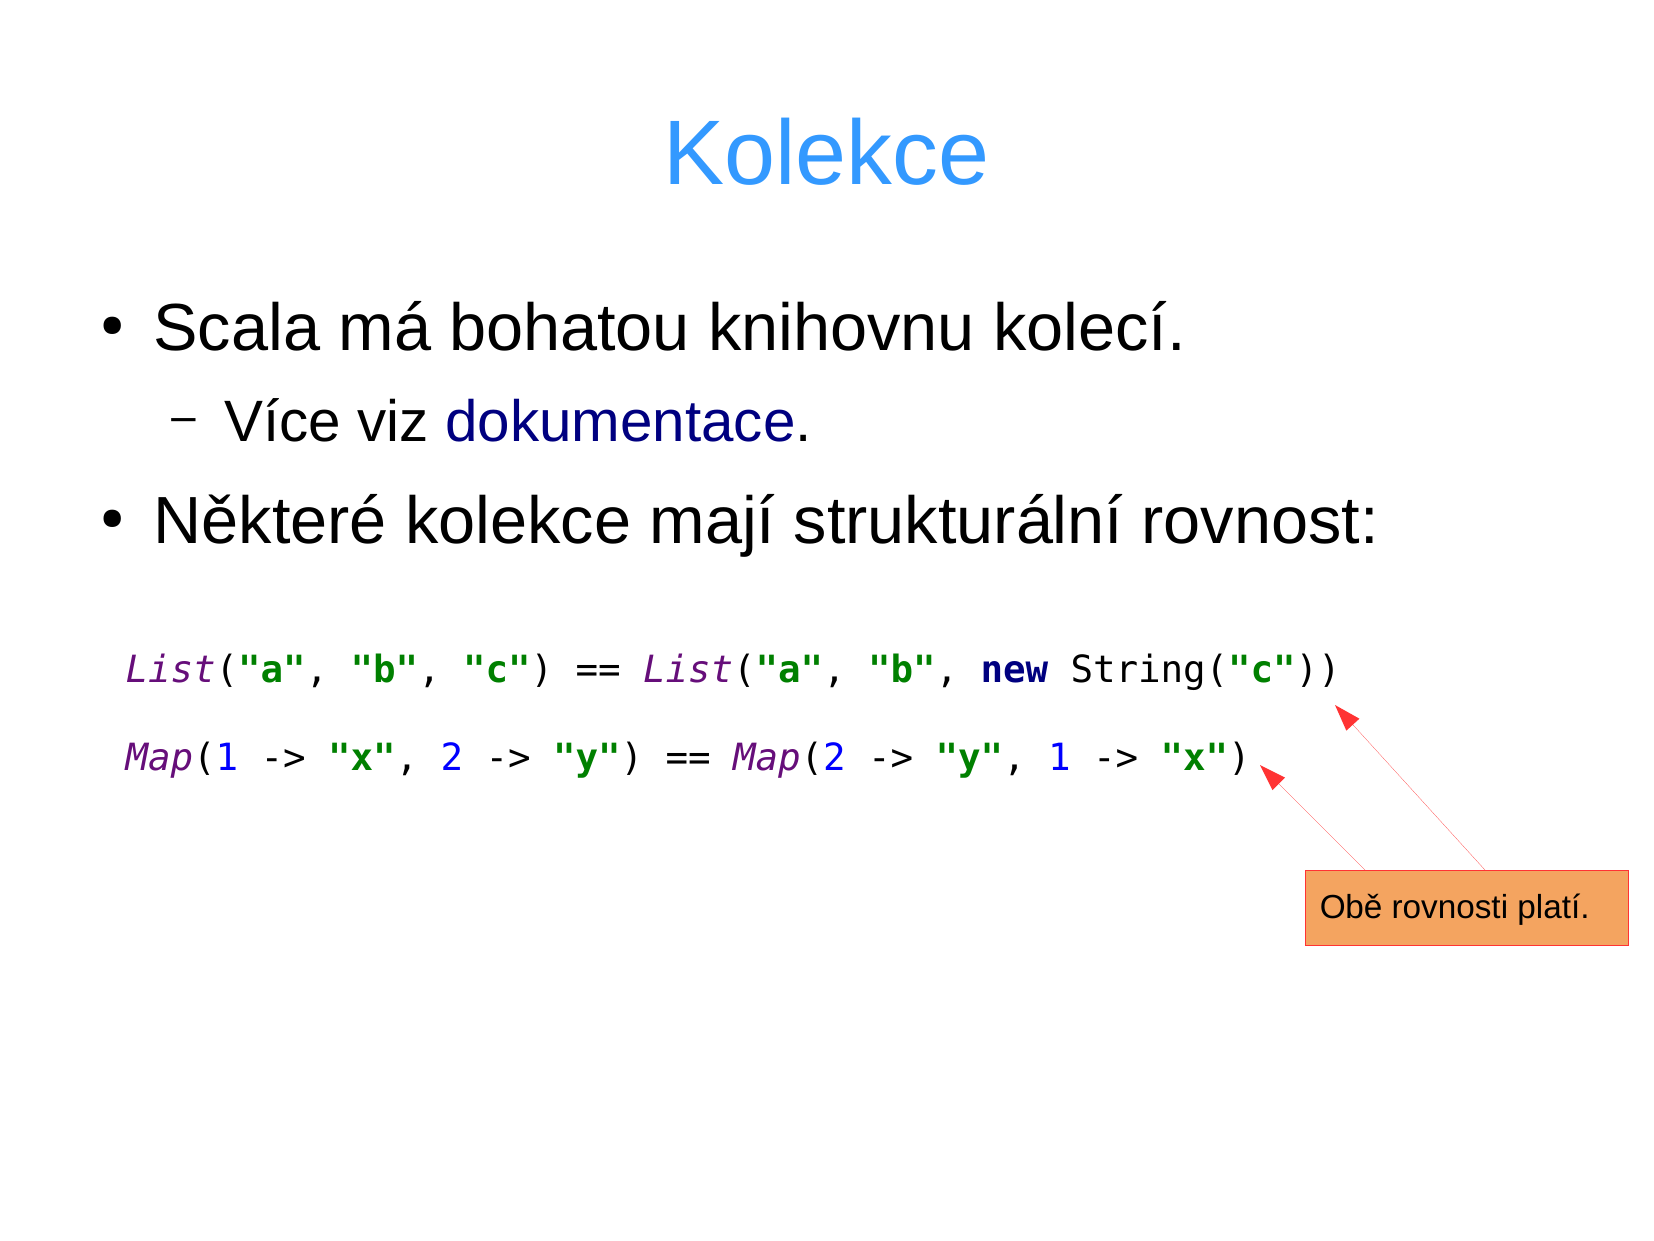

# Kolekce
Scala má bohatou knihovnu kolecí.
Více viz dokumentace.
Některé kolekce mají strukturální rovnost:
List("a", "b", "c") == List("a", "b", new String("c"))
Map(1 -> "x", 2 -> "y") == Map(2 -> "y", 1 -> "x")
Obě rovnosti platí.